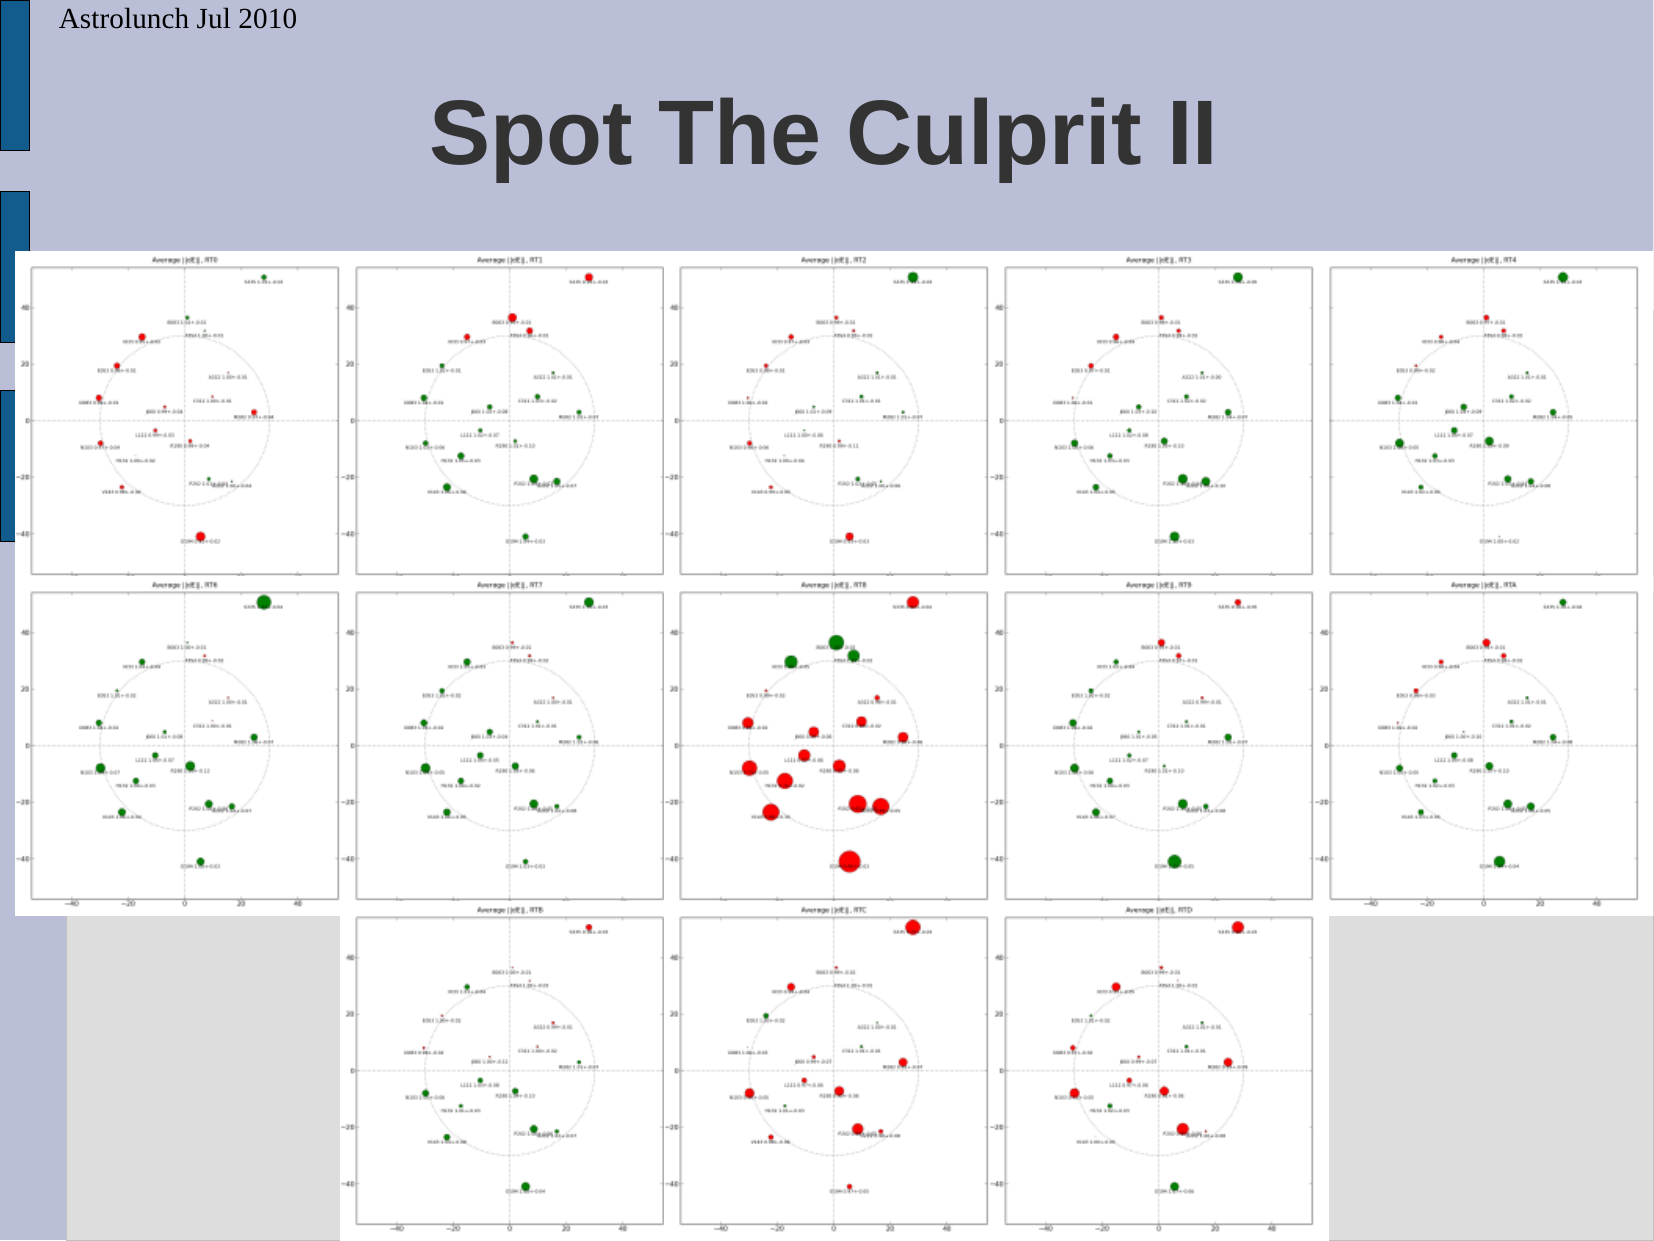

Astrolunch Jul 2010
# Spot The Culprit II